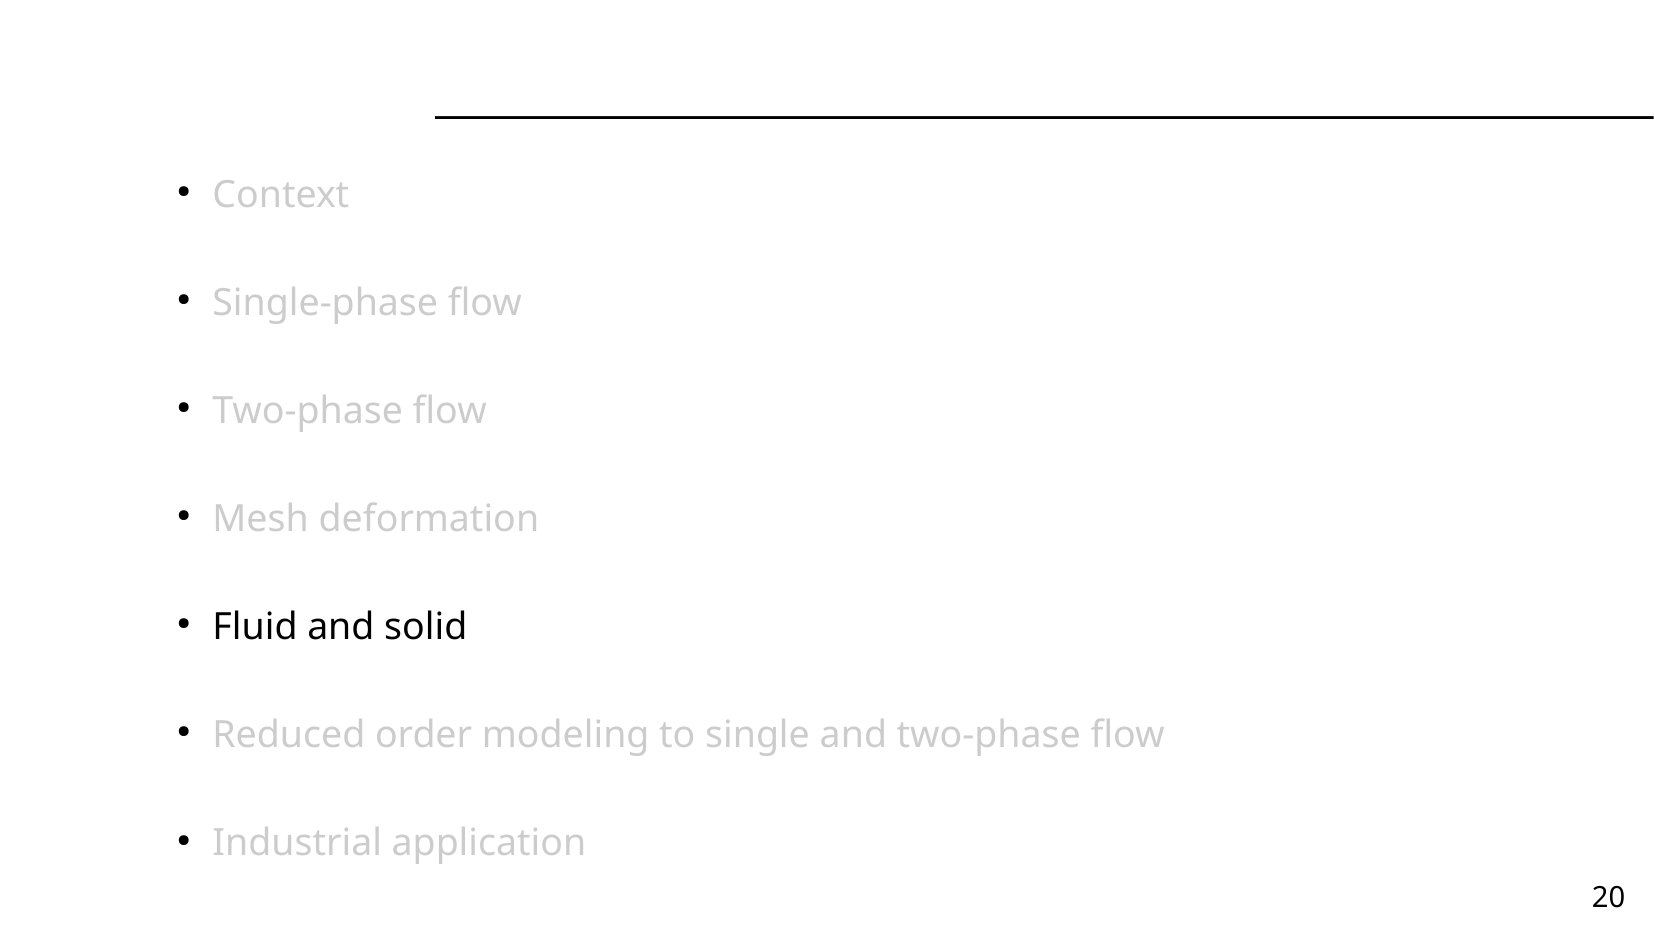

#
Context
Single-phase flow
Two-phase flow
Mesh deformation
Fluid and solid
Reduced order modeling to single and two-phase flow
Industrial application